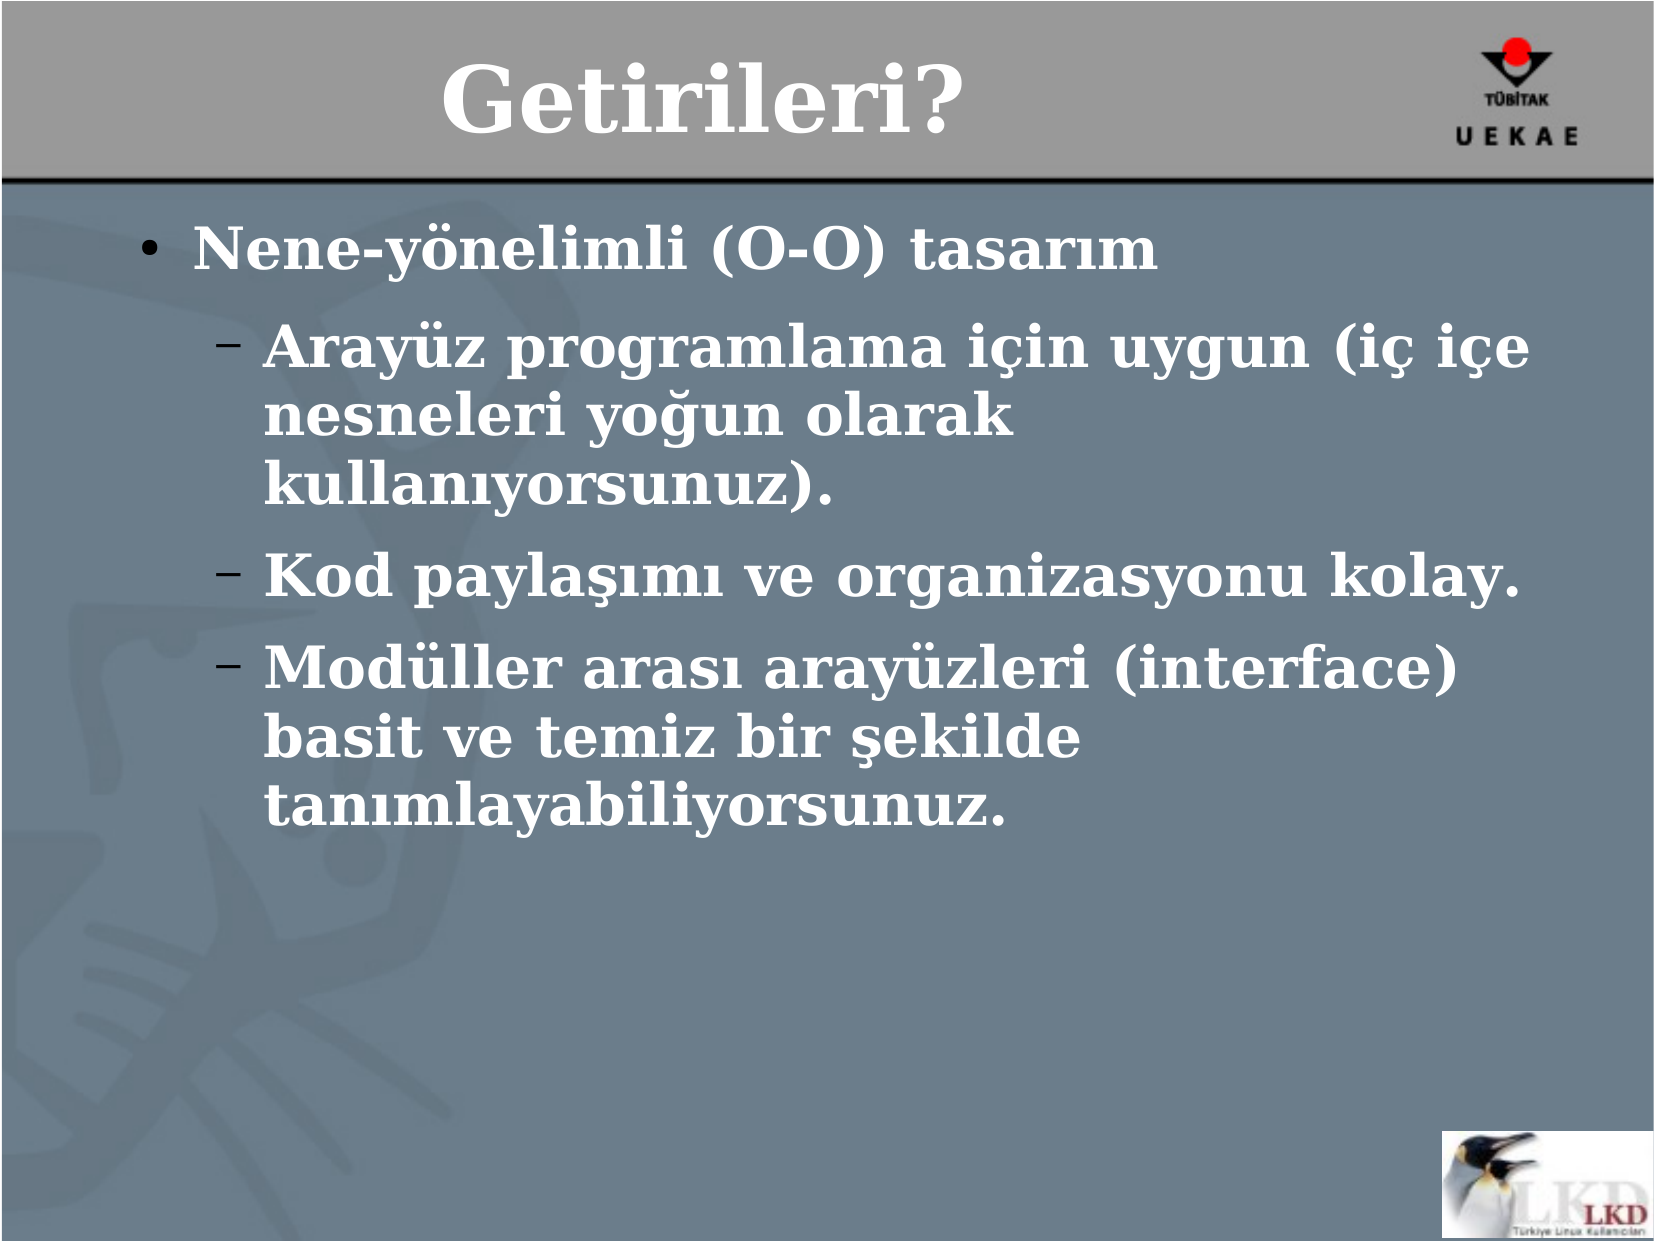

# Getirileri?
Nene-yönelimli (O-O) tasarım
Arayüz programlama için uygun (iç içe nesneleri yoğun olarak kullanıyorsunuz).
Kod paylaşımı ve organizasyonu kolay.
Modüller arası arayüzleri (interface) basit ve temiz bir şekilde tanımlayabiliyorsunuz.